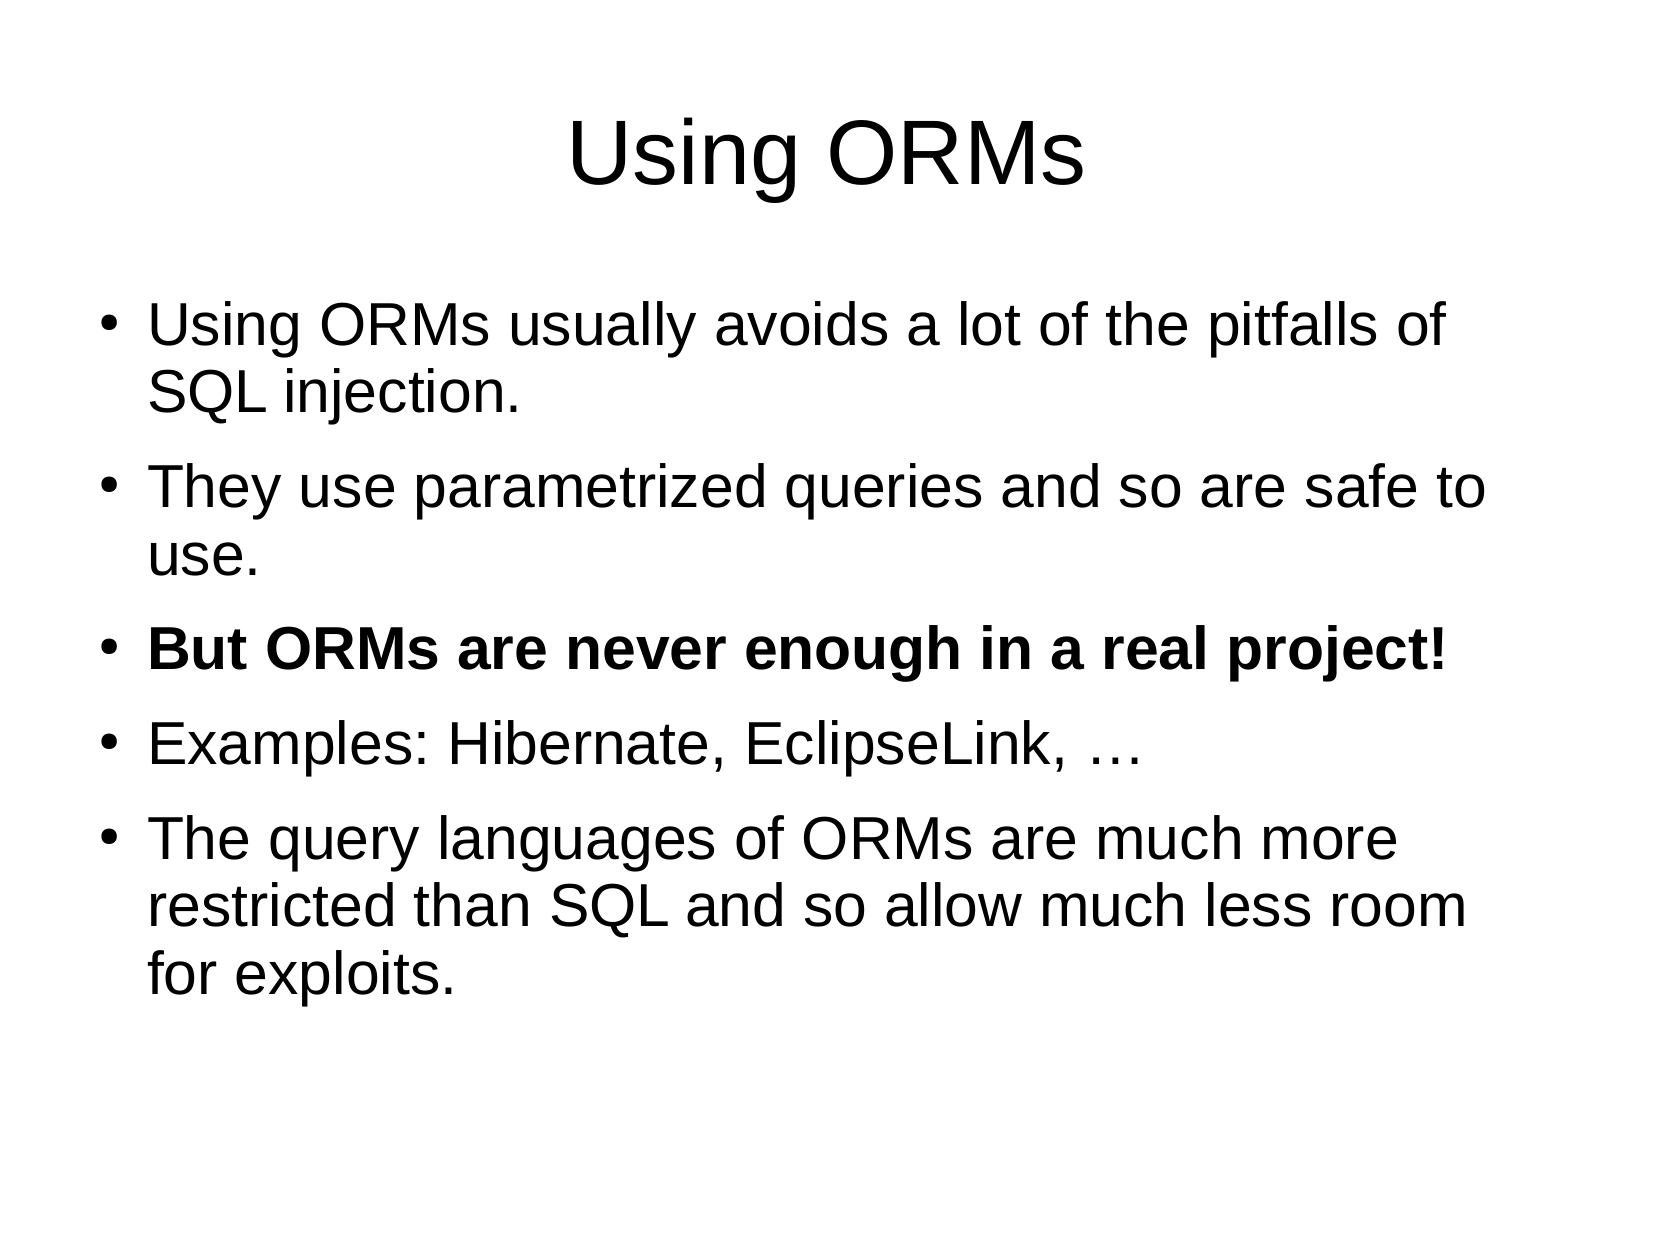

# Using ORMs
Using ORMs usually avoids a lot of the pitfalls of SQL injection.
They use parametrized queries and so are safe to use.
But ORMs are never enough in a real project!
Examples: Hibernate, EclipseLink, …
The query languages of ORMs are much more restricted than SQL and so allow much less room for exploits.